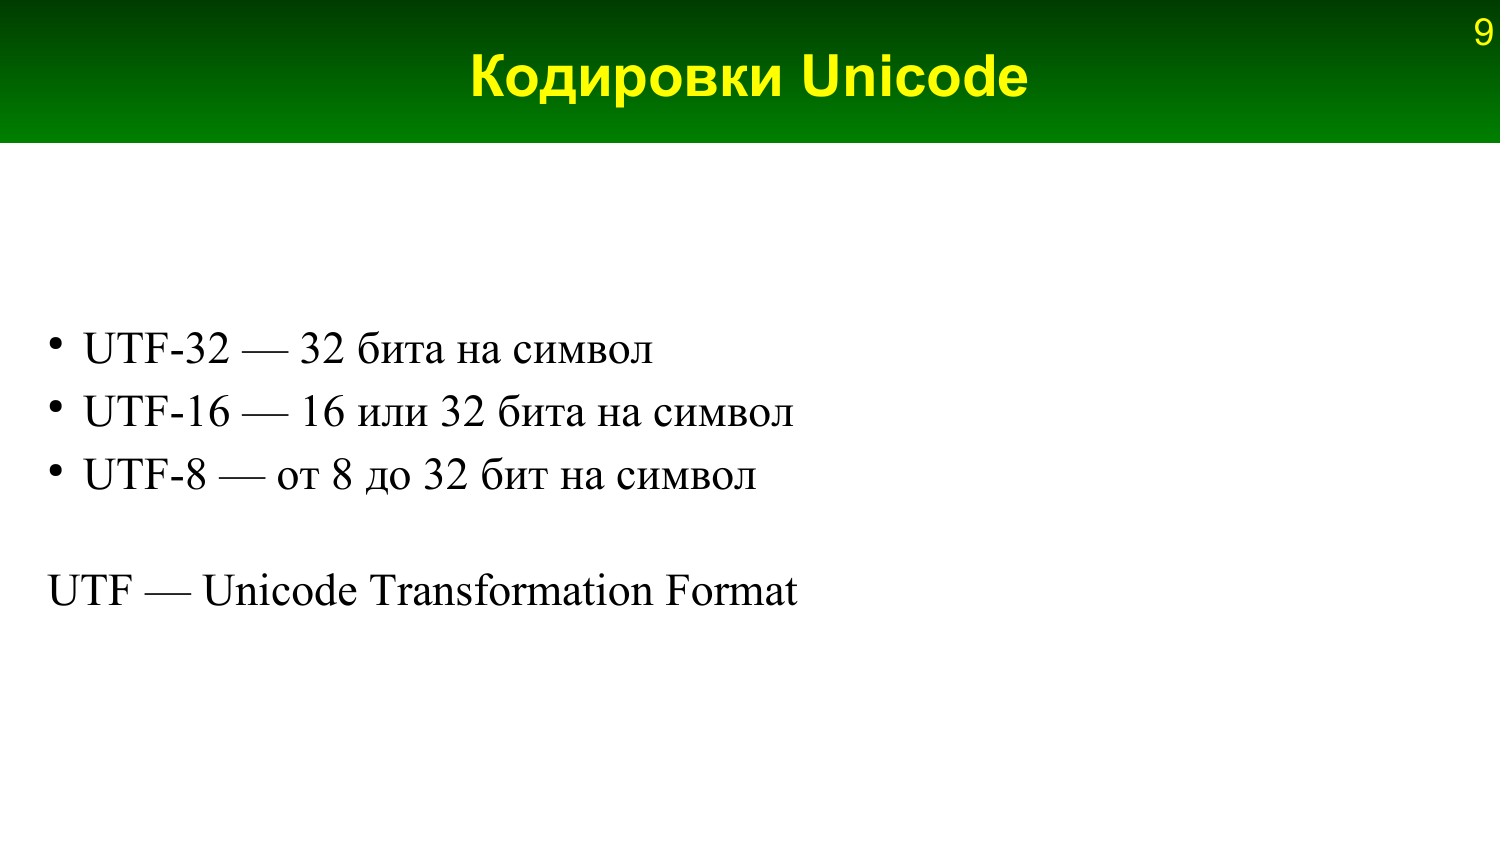

# Кодировки Unicode
UTF-32 — 32 бита на символ
UTF-16 — 16 или 32 бита на символ
UTF-8 — от 8 до 32 бит на символ
UTF — Unicode Transformation Format